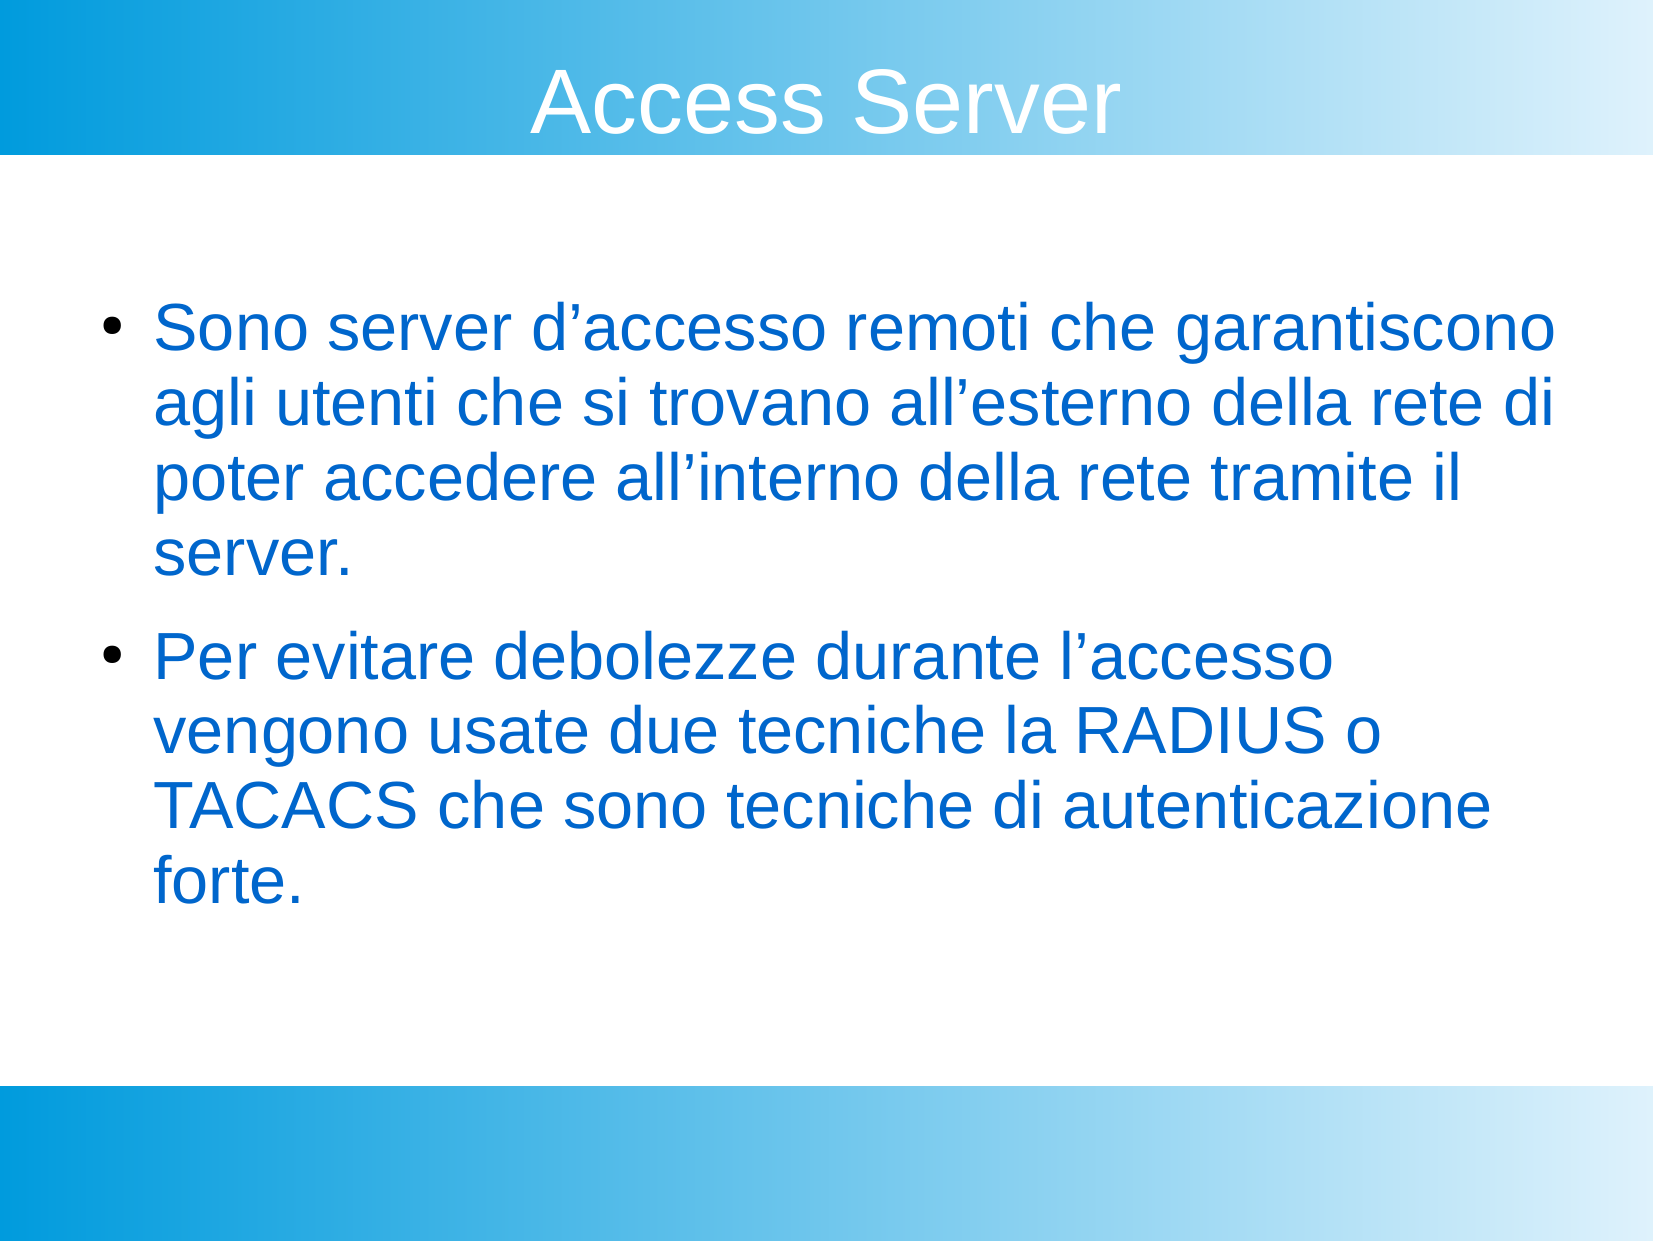

# Access Server
Sono server d’accesso remoti che garantiscono agli utenti che si trovano all’esterno della rete di poter accedere all’interno della rete tramite il server.
Per evitare debolezze durante l’accesso vengono usate due tecniche la RADIUS o TACACS che sono tecniche di autenticazione forte.